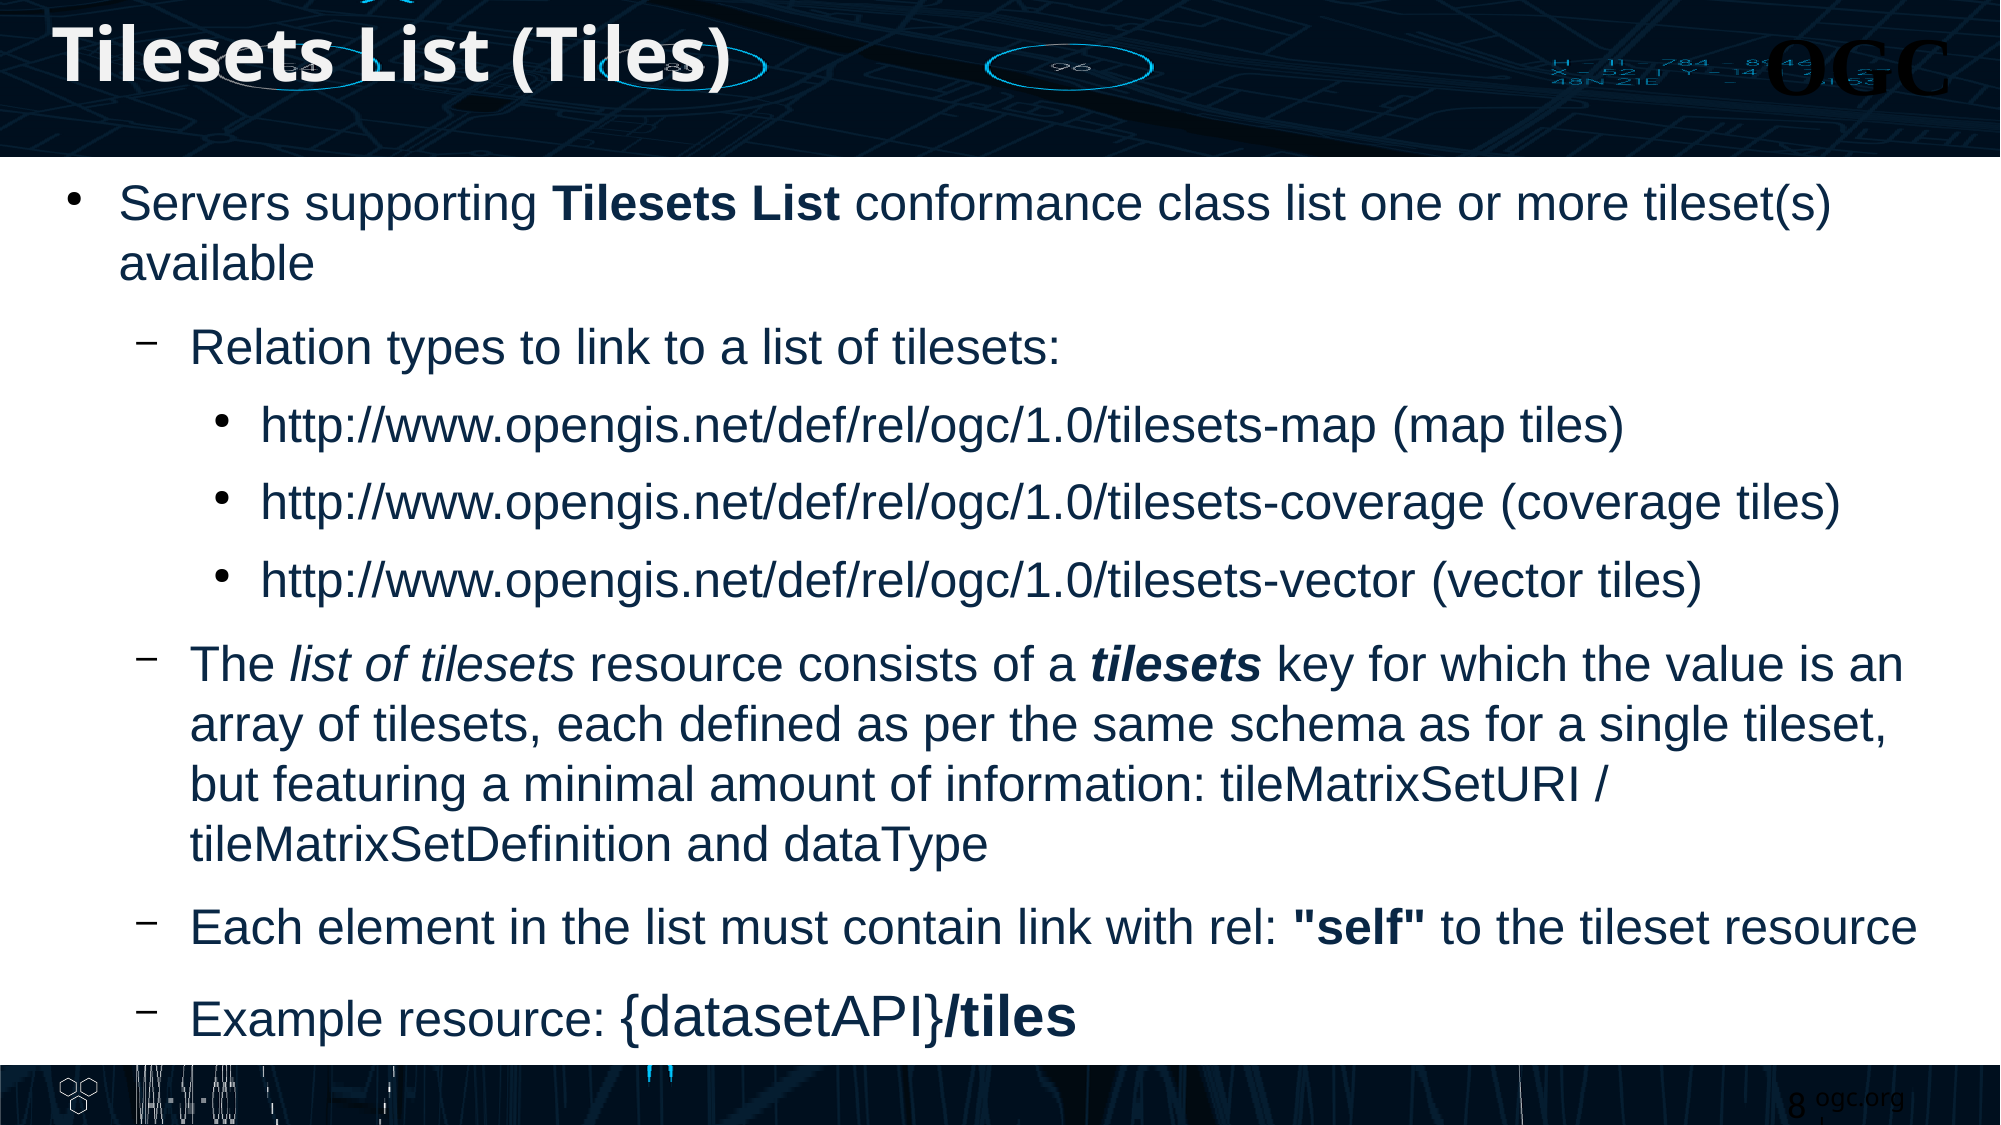

Tilesets List (Tiles)
# Servers supporting Tilesets List conformance class list one or more tileset(s) available
Relation types to link to a list of tilesets:
http://www.opengis.net/def/rel/ogc/1.0/tilesets-map (map tiles)
http://www.opengis.net/def/rel/ogc/1.0/tilesets-coverage (coverage tiles)
http://www.opengis.net/def/rel/ogc/1.0/tilesets-vector (vector tiles)
The list of tilesets resource consists of a tilesets key for which the value is an array of tilesets, each defined as per the same schema as for a single tileset, but featuring a minimal amount of information: tileMatrixSetURI / tileMatrixSetDefinition and dataType
Each element in the list must contain link with rel: "self" to the tileset resource
Example resource: {datasetAPI}/tiles